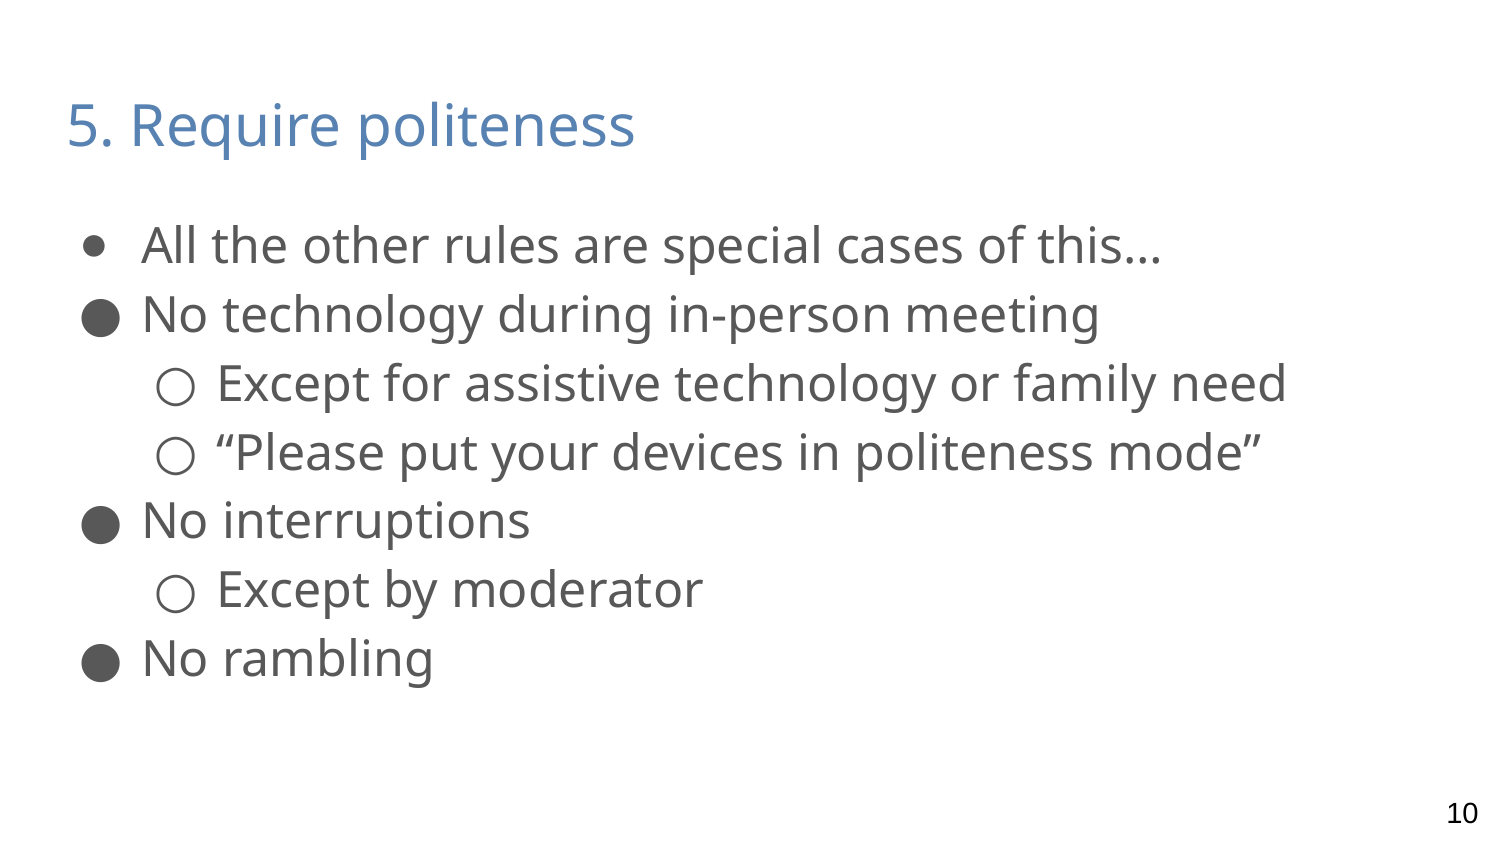

5. Require politeness
# All the other rules are special cases of this…
No technology during in-person meeting
Except for assistive technology or family need
“Please put your devices in politeness mode”
No interruptions
Except by moderator
No rambling